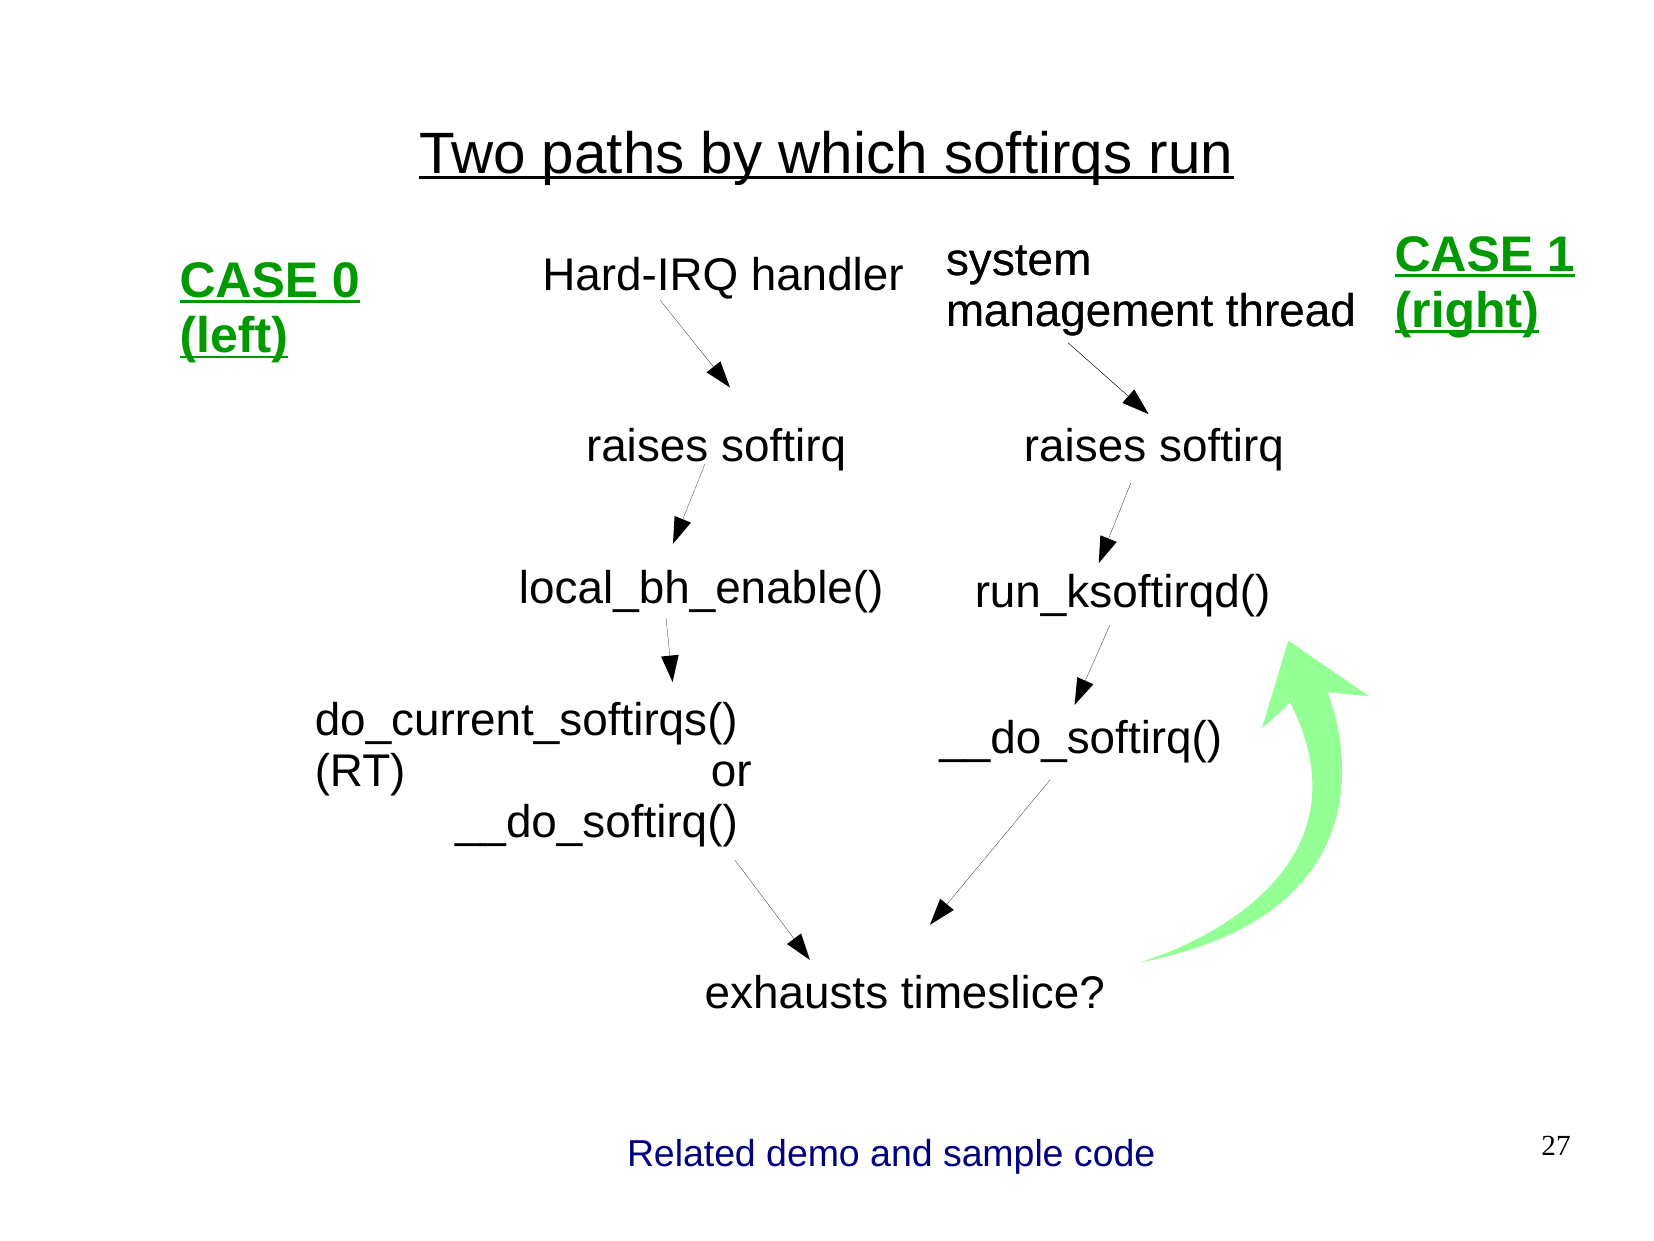

# Two paths by which softirqs run
CASE 1
(right)
system management thread
Hard-IRQ handler
system management thread
CASE 0
(left)
 raises softirq
 raises softirq
local_bh_enable()
run_ksoftirqd()
do_current_softirqs() (RT) or
 __do_softirq()
__do_softirq()
exhausts timeslice?
Related demo and sample code
27